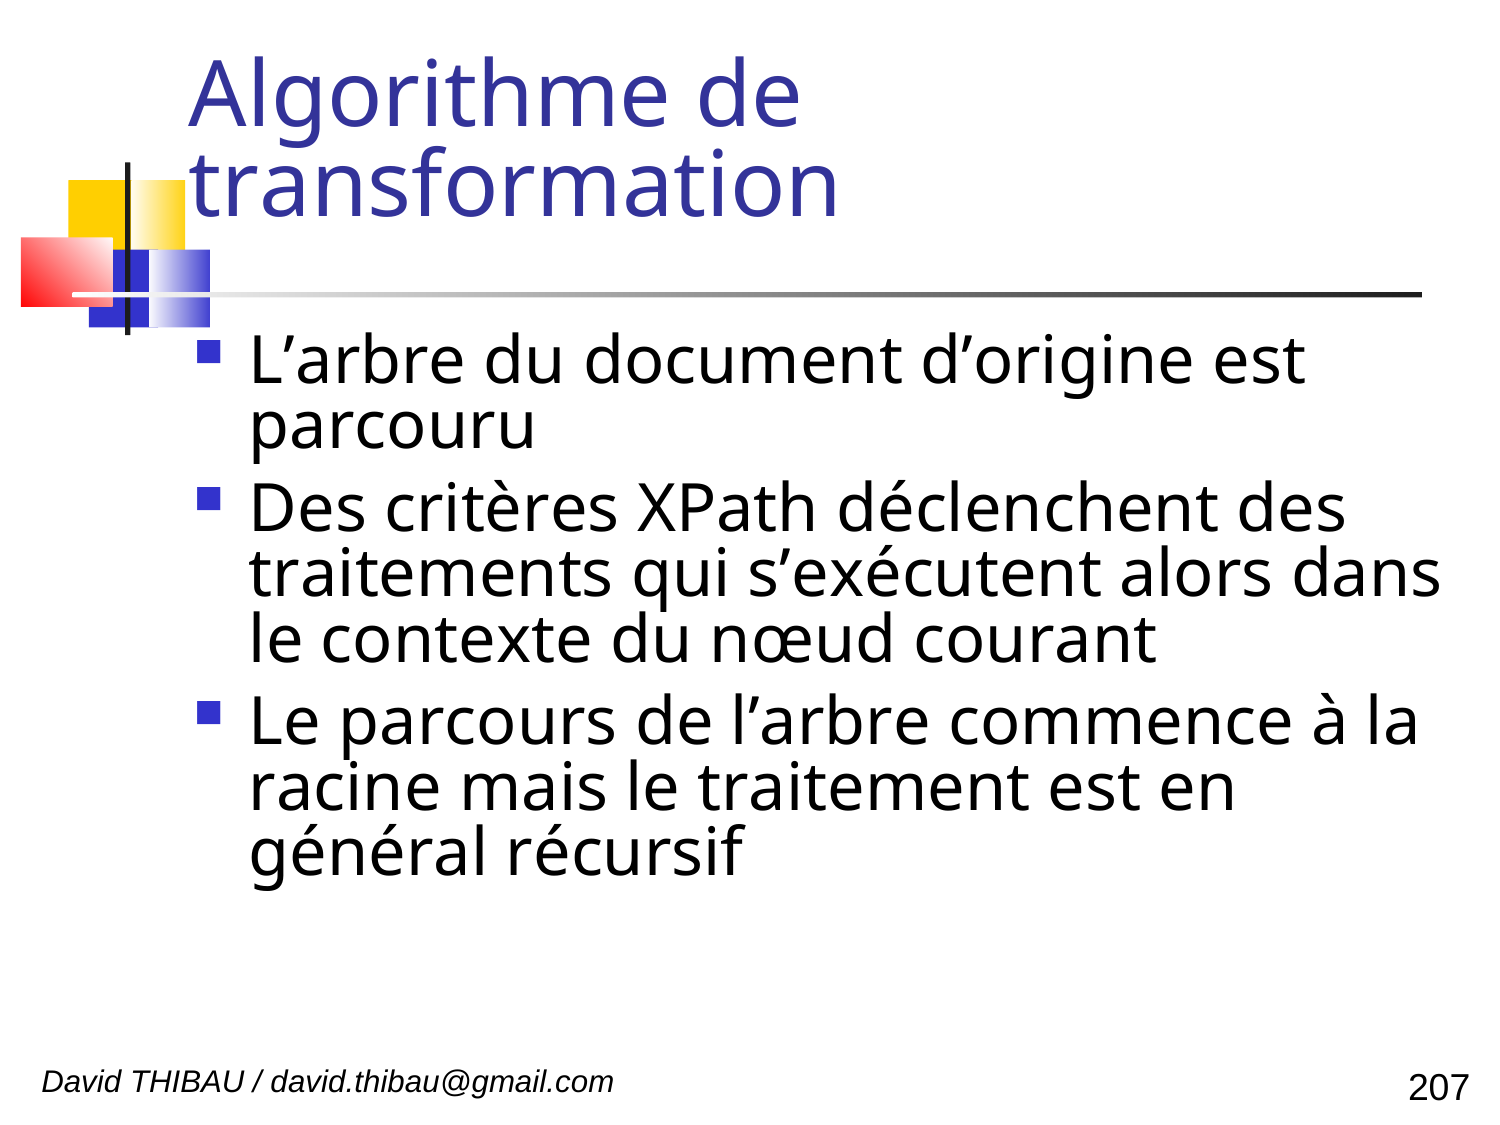

# Algorithme de transformation
L’arbre du document d’origine est parcouru
Des critères XPath déclenchent des traitements qui s’exécutent alors dans le contexte du nœud courant
Le parcours de l’arbre commence à la racine mais le traitement est en général récursif